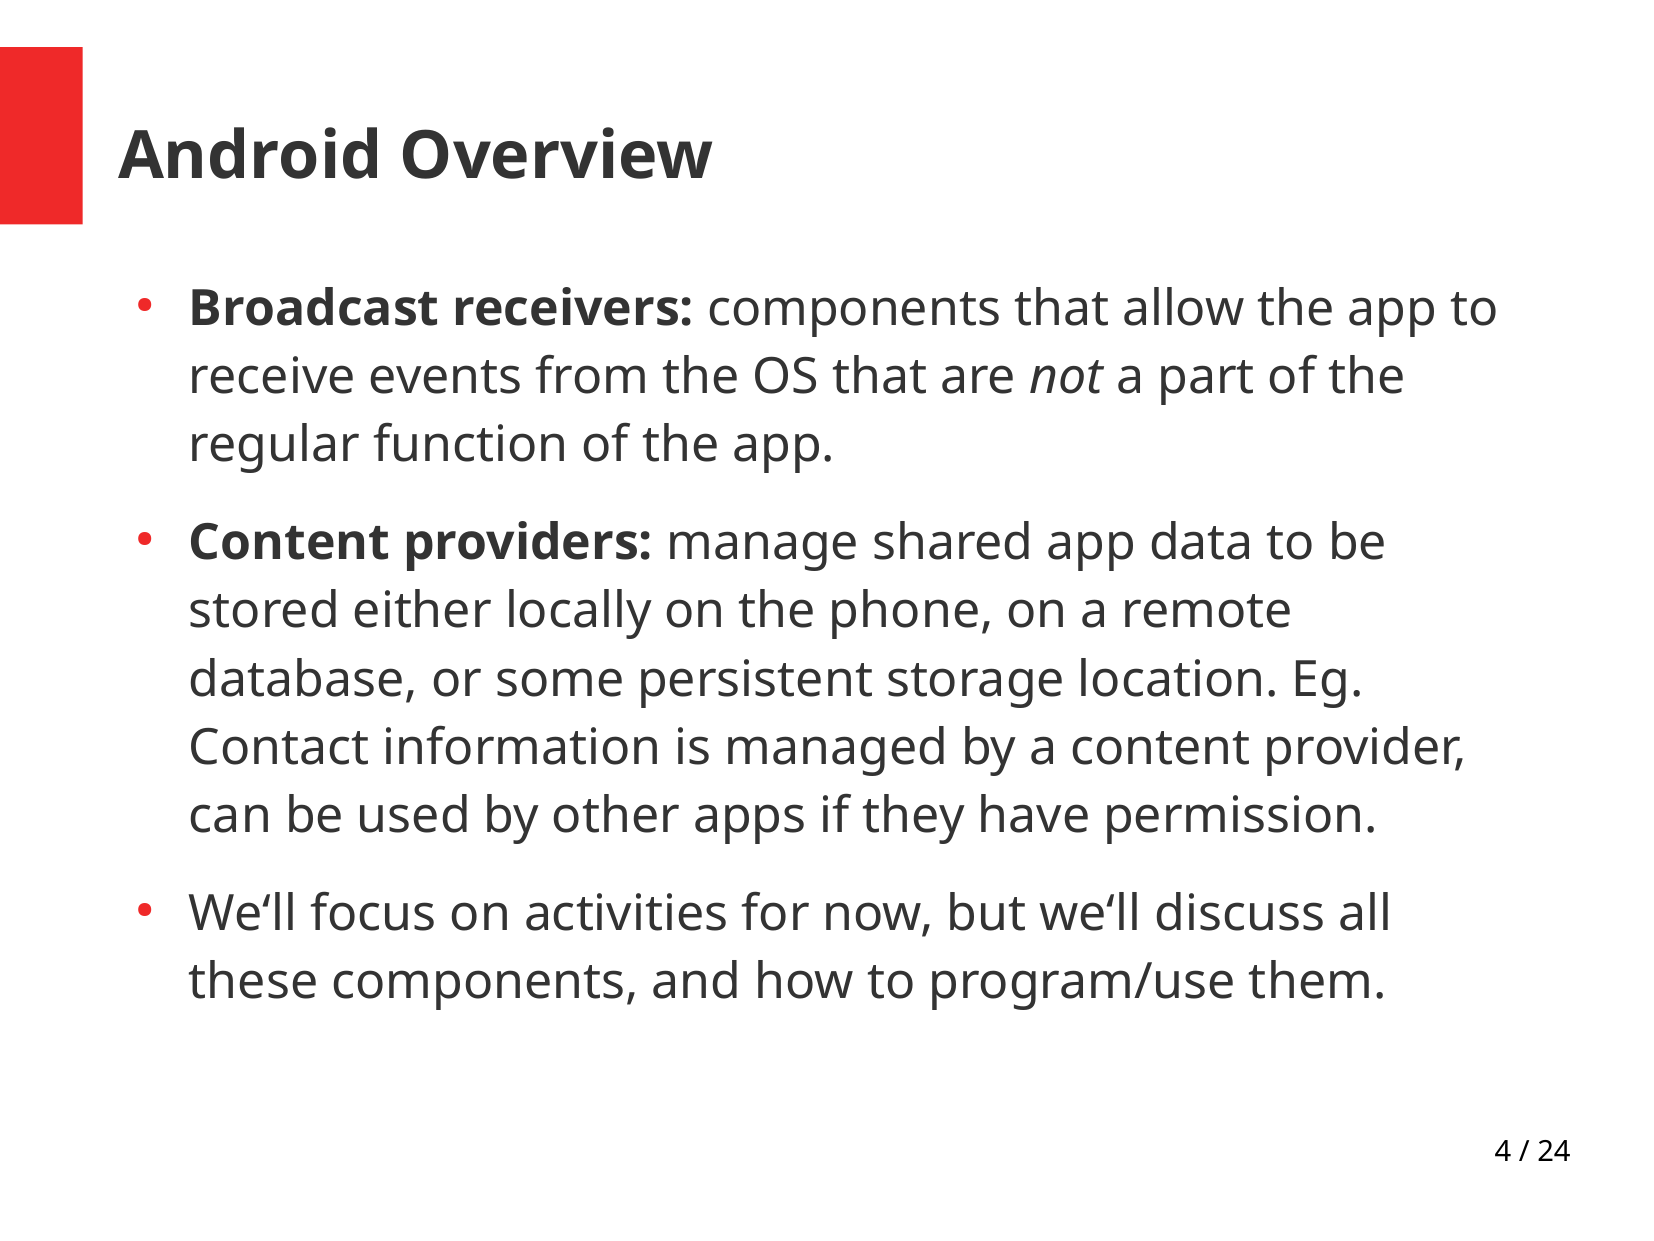

# Android Overview
Broadcast receivers: components that allow the app to receive events from the OS that are not a part of the regular function of the app.
Content providers: manage shared app data to be stored either locally on the phone, on a remote database, or some persistent storage location. Eg. Contact information is managed by a content provider, can be used by other apps if they have permission.
We‘ll focus on activities for now, but we‘ll discuss all these components, and how to program/use them.
4